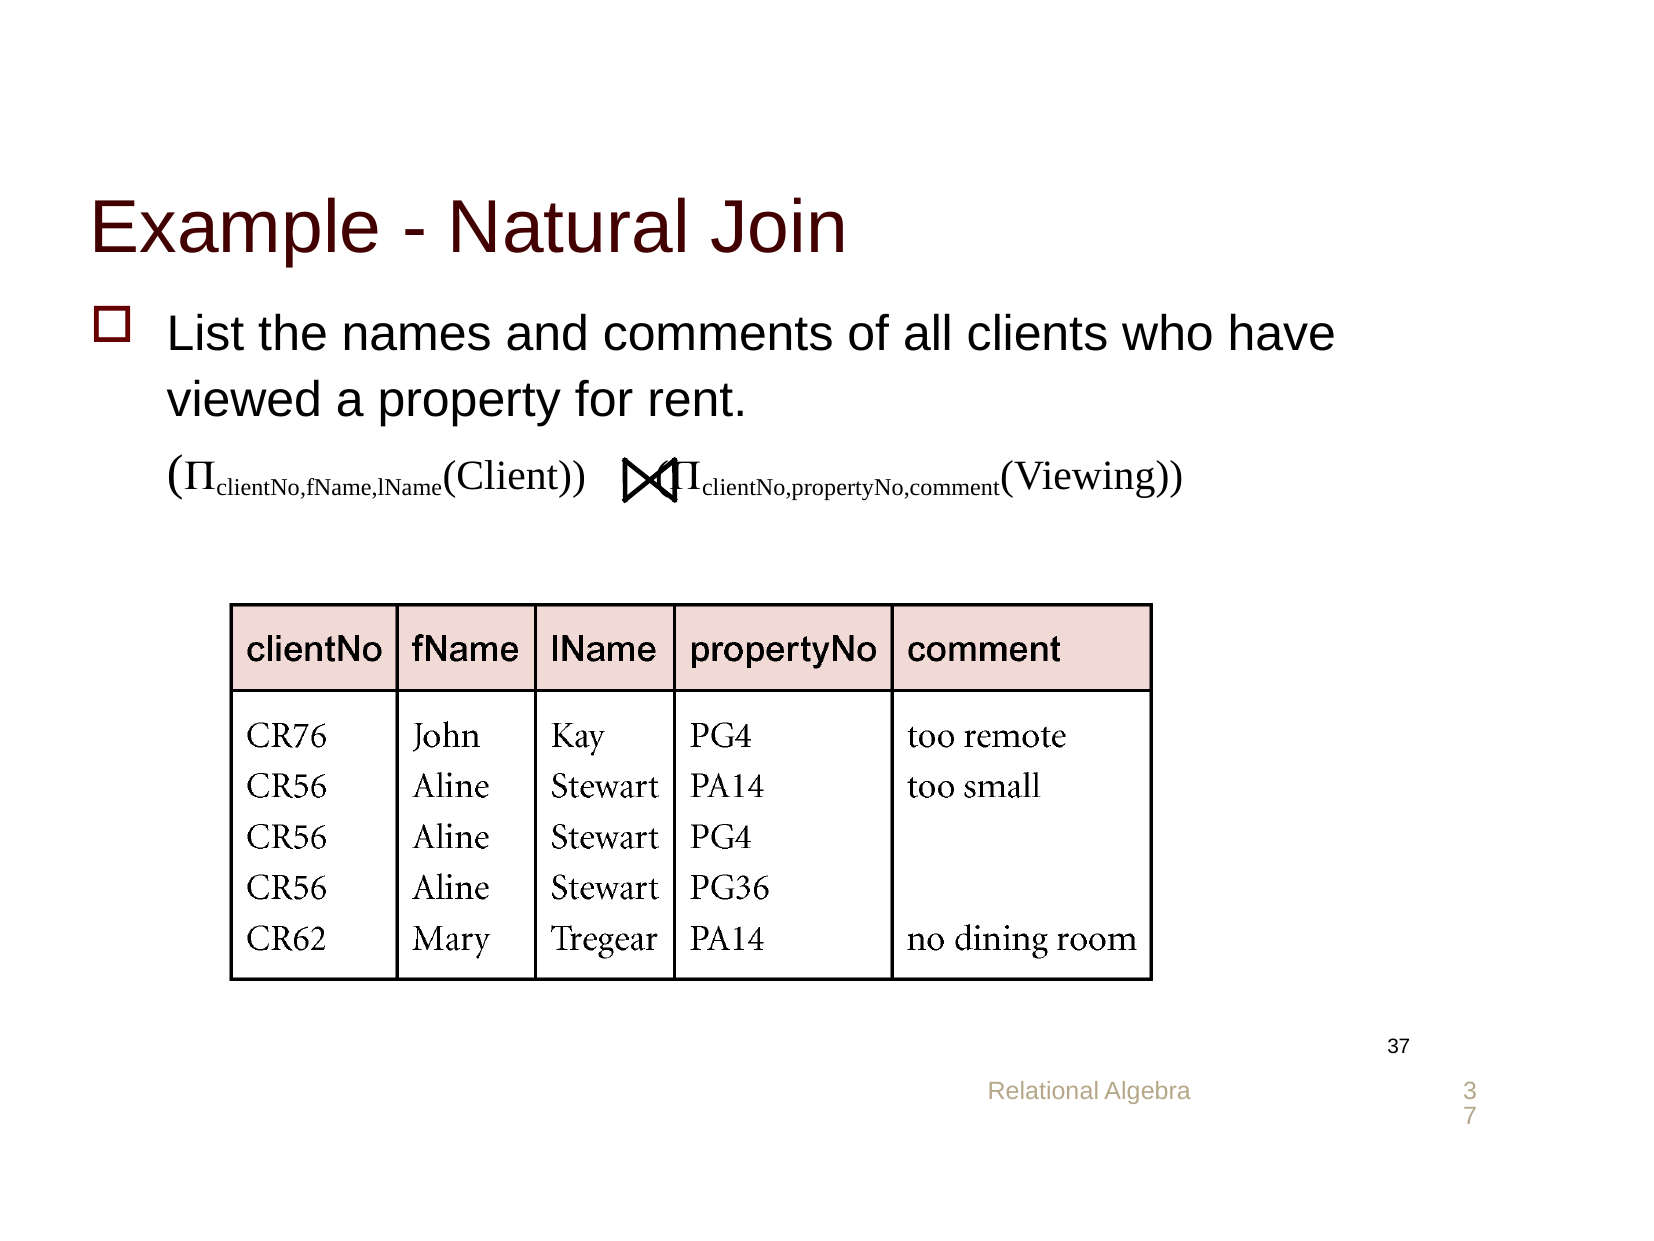

Example - Natural Join
List the names and comments of all clients who have viewed a property for rent.
(clientNo,fName,lName(Client)) (clientNo,propertyNo,comment(Viewing))‏
Relational Algebra